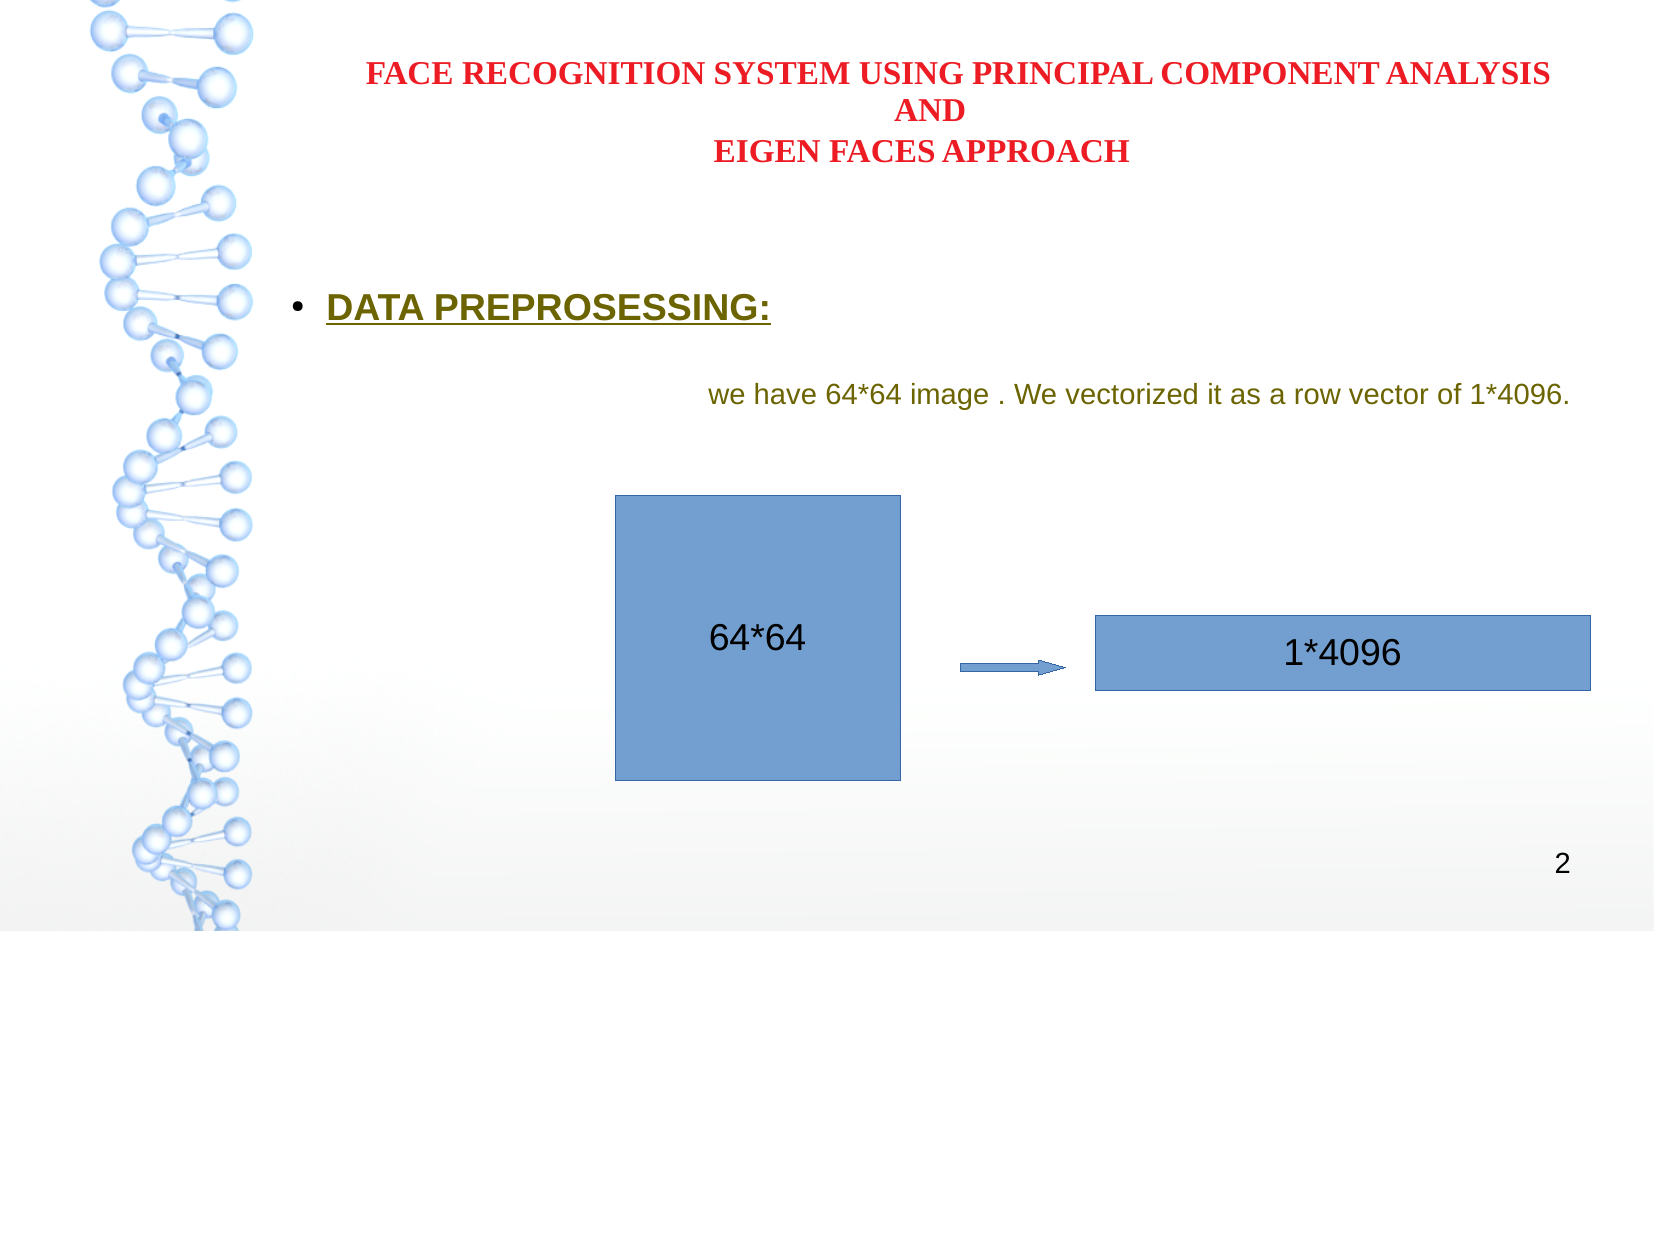

# FACE RECOGNITION SYSTEM USING PRINCIPAL COMPONENT ANALYSIS AND EIGEN FACES APPROACH
DATA PREPROSESSING:
 we have 64*64 image . We vectorized it as a row vector of 1*4096.
64*64
1*4096
2